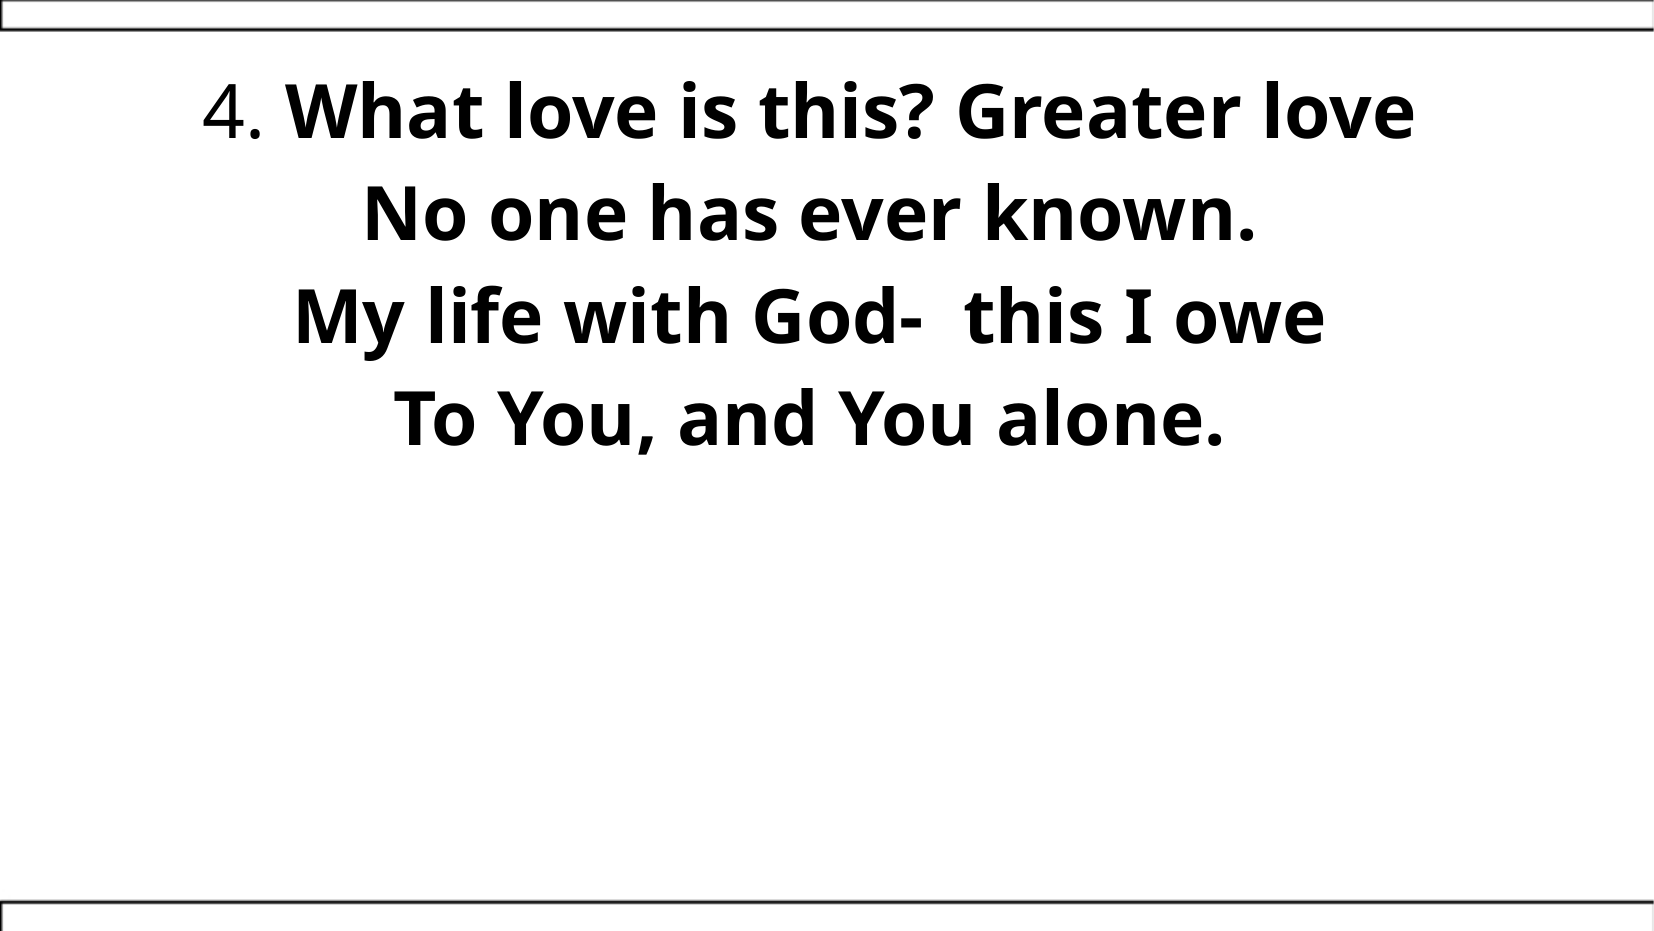

4. What love is this? Greater love
No one has ever known.
My life with God- this I owe
To You, and You alone.